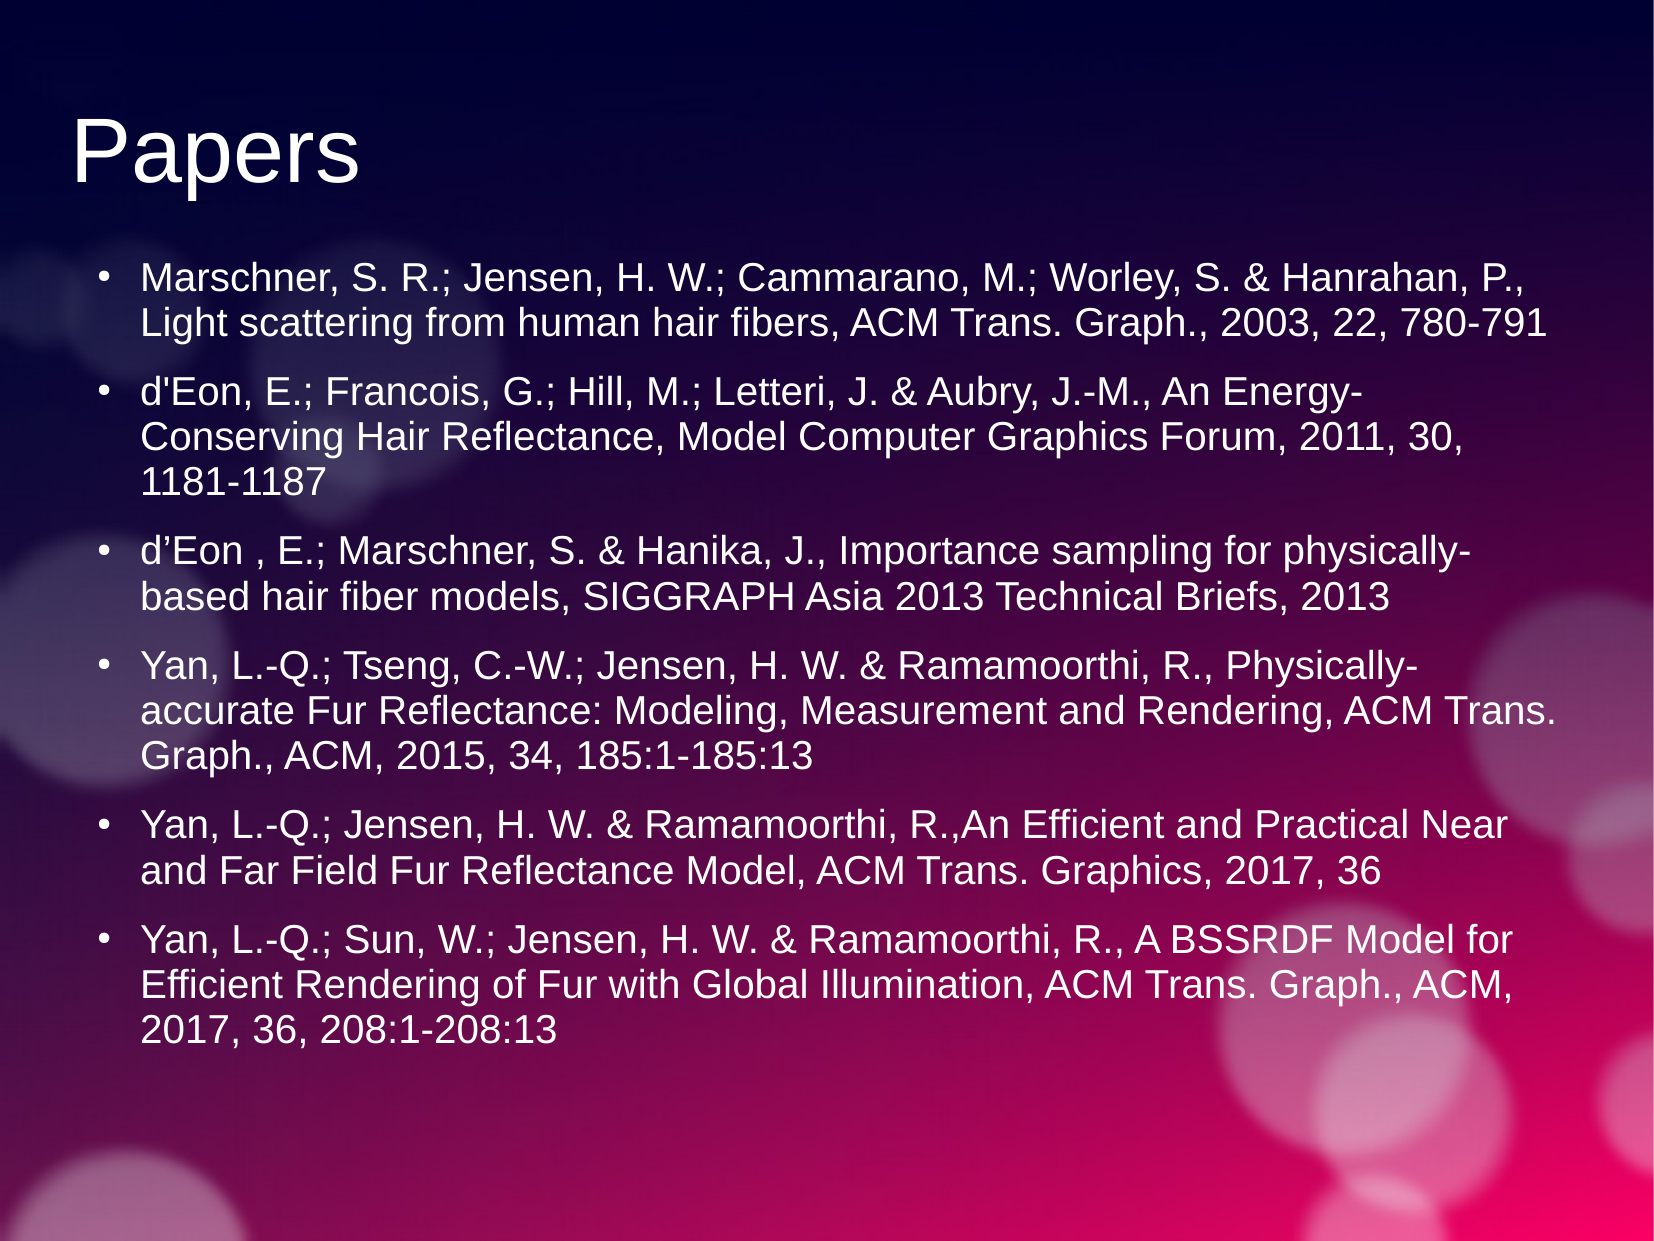

# Papers
Marschner, S. R.; Jensen, H. W.; Cammarano, M.; Worley, S. & Hanrahan, P., Light scattering from human hair fibers, ACM Trans. Graph., 2003, 22, 780-791
d'Eon, E.; Francois, G.; Hill, M.; Letteri, J. & Aubry, J.-M., An Energy-Conserving Hair Reflectance, Model Computer Graphics Forum, 2011, 30, 1181-1187
d’Eon , E.; Marschner, S. & Hanika, J., Importance sampling for physically-based hair fiber models, SIGGRAPH Asia 2013 Technical Briefs, 2013
Yan, L.-Q.; Tseng, C.-W.; Jensen, H. W. & Ramamoorthi, R., Physically-accurate Fur Reflectance: Modeling, Measurement and Rendering, ACM Trans. Graph., ACM, 2015, 34, 185:1-185:13
Yan, L.-Q.; Jensen, H. W. & Ramamoorthi, R.,An Efficient and Practical Near and Far Field Fur Reflectance Model, ACM Trans. Graphics, 2017, 36
Yan, L.-Q.; Sun, W.; Jensen, H. W. & Ramamoorthi, R., A BSSRDF Model for Efficient Rendering of Fur with Global Illumination, ACM Trans. Graph., ACM, 2017, 36, 208:1-208:13